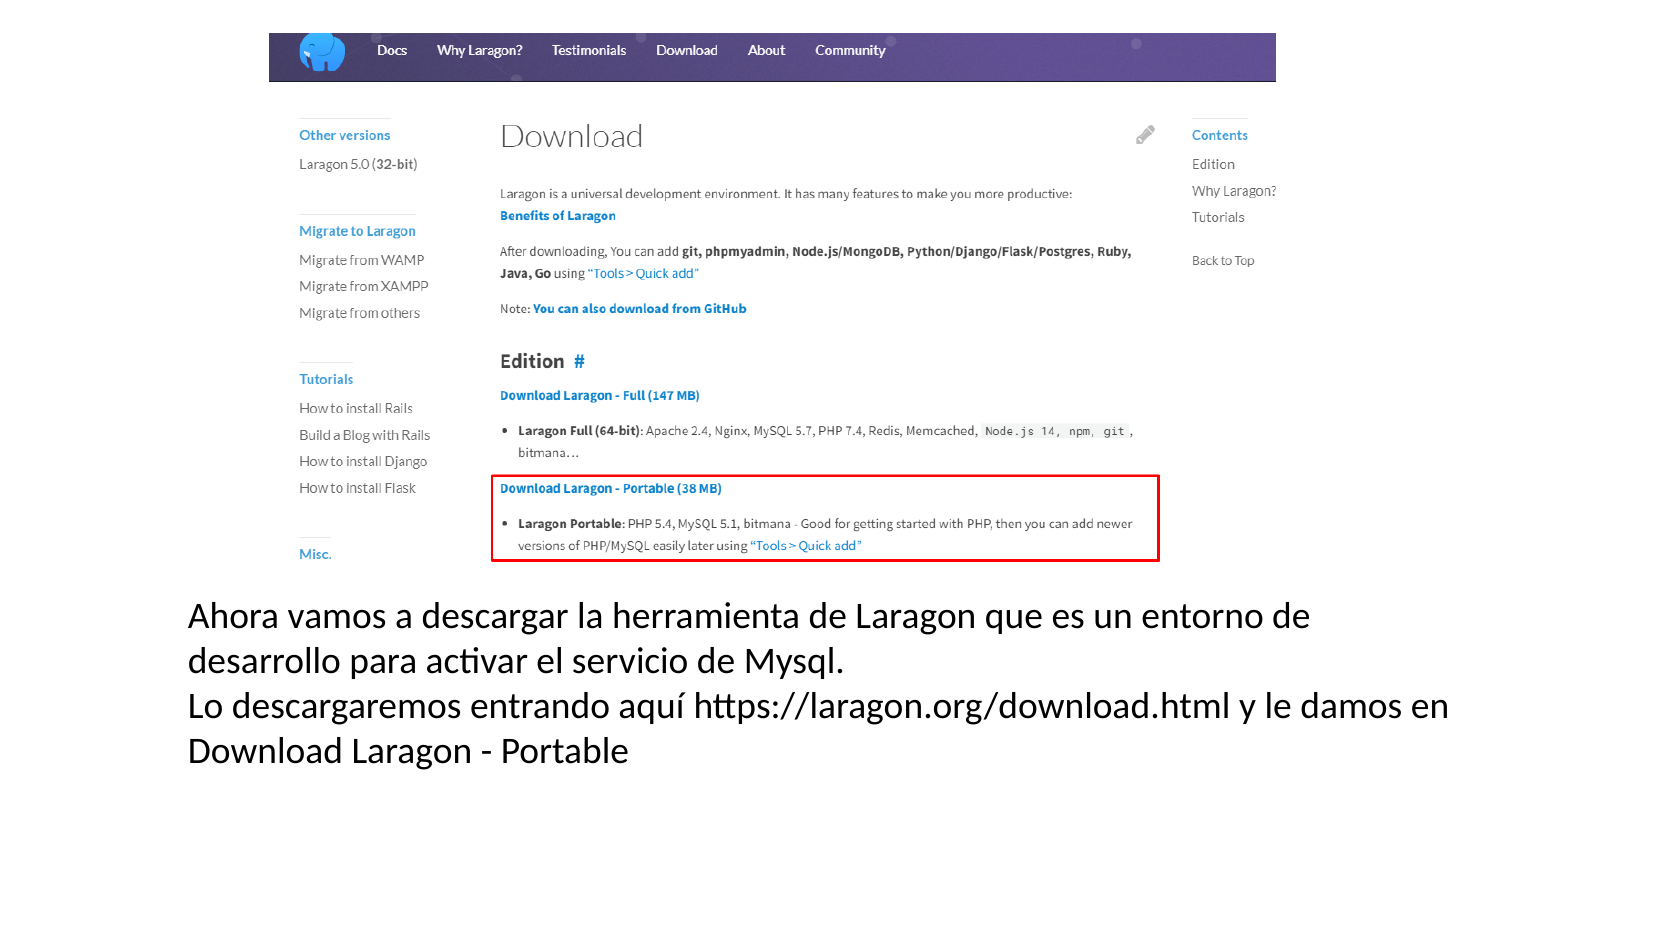

Ahora vamos a descargar la herramienta de Laragon que es un entorno de desarrollo para activar el servicio de Mysql.
Lo descargaremos entrando aquí https://laragon.org/download.html y le damos en Download Laragon - Portable